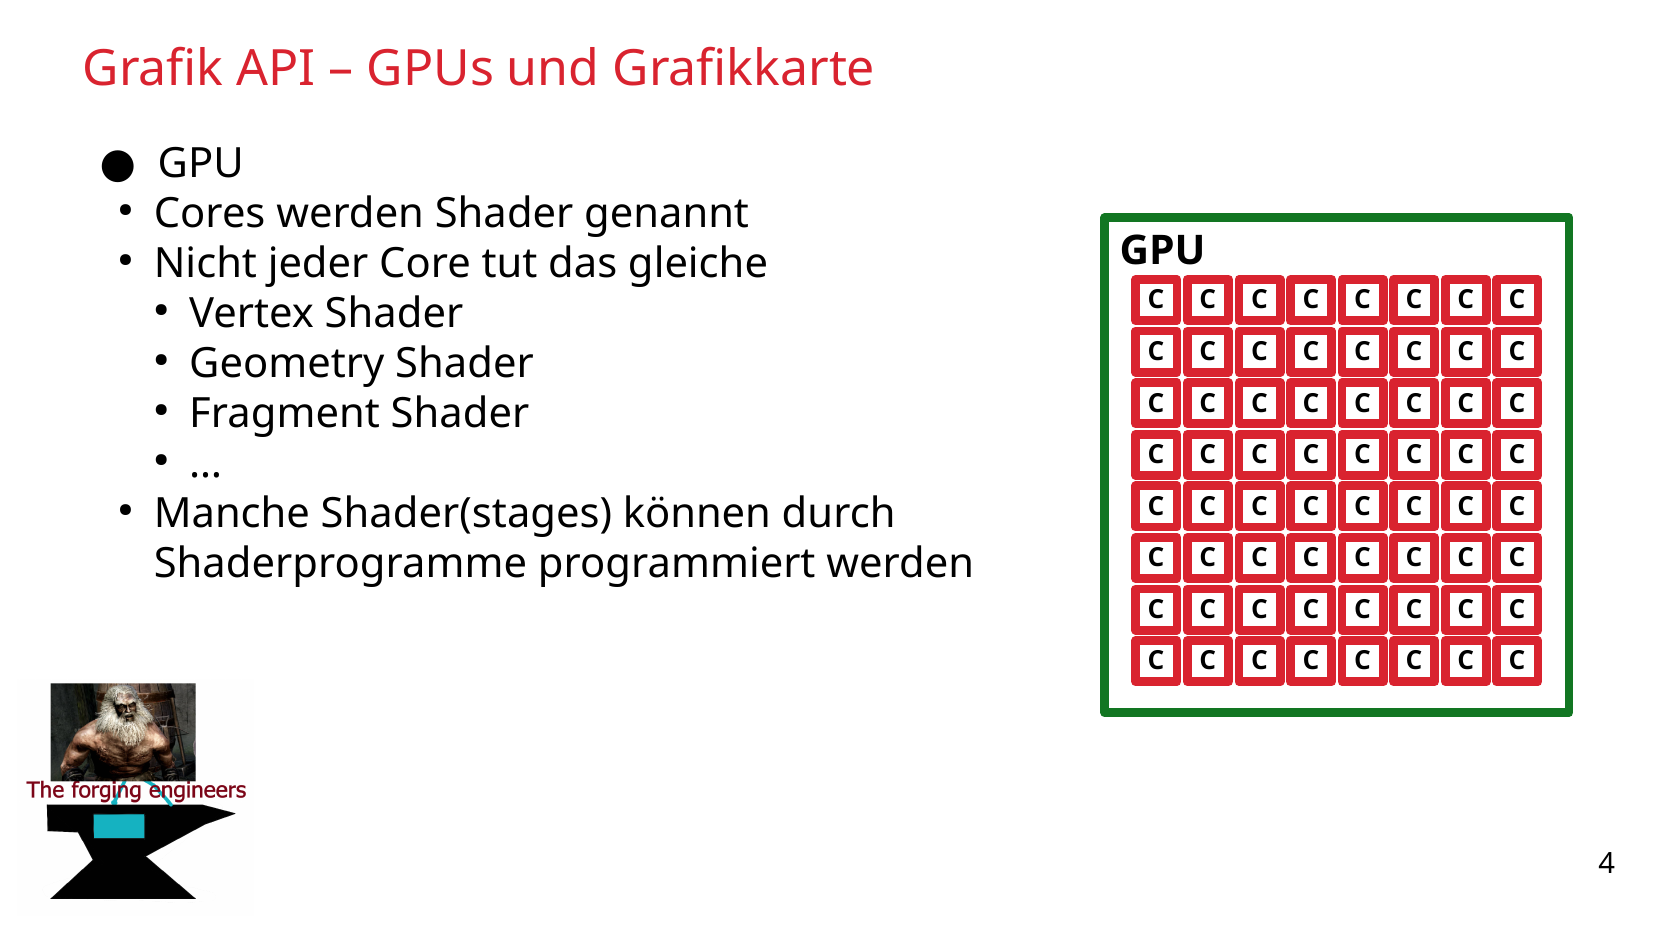

# Grafik API – GPUs und Grafikkarte
GPU
Cores werden Shader genannt
Nicht jeder Core tut das gleiche
Vertex Shader
Geometry Shader
Fragment Shader
…
Manche Shader(stages) können durch Shaderprogramme programmiert werden